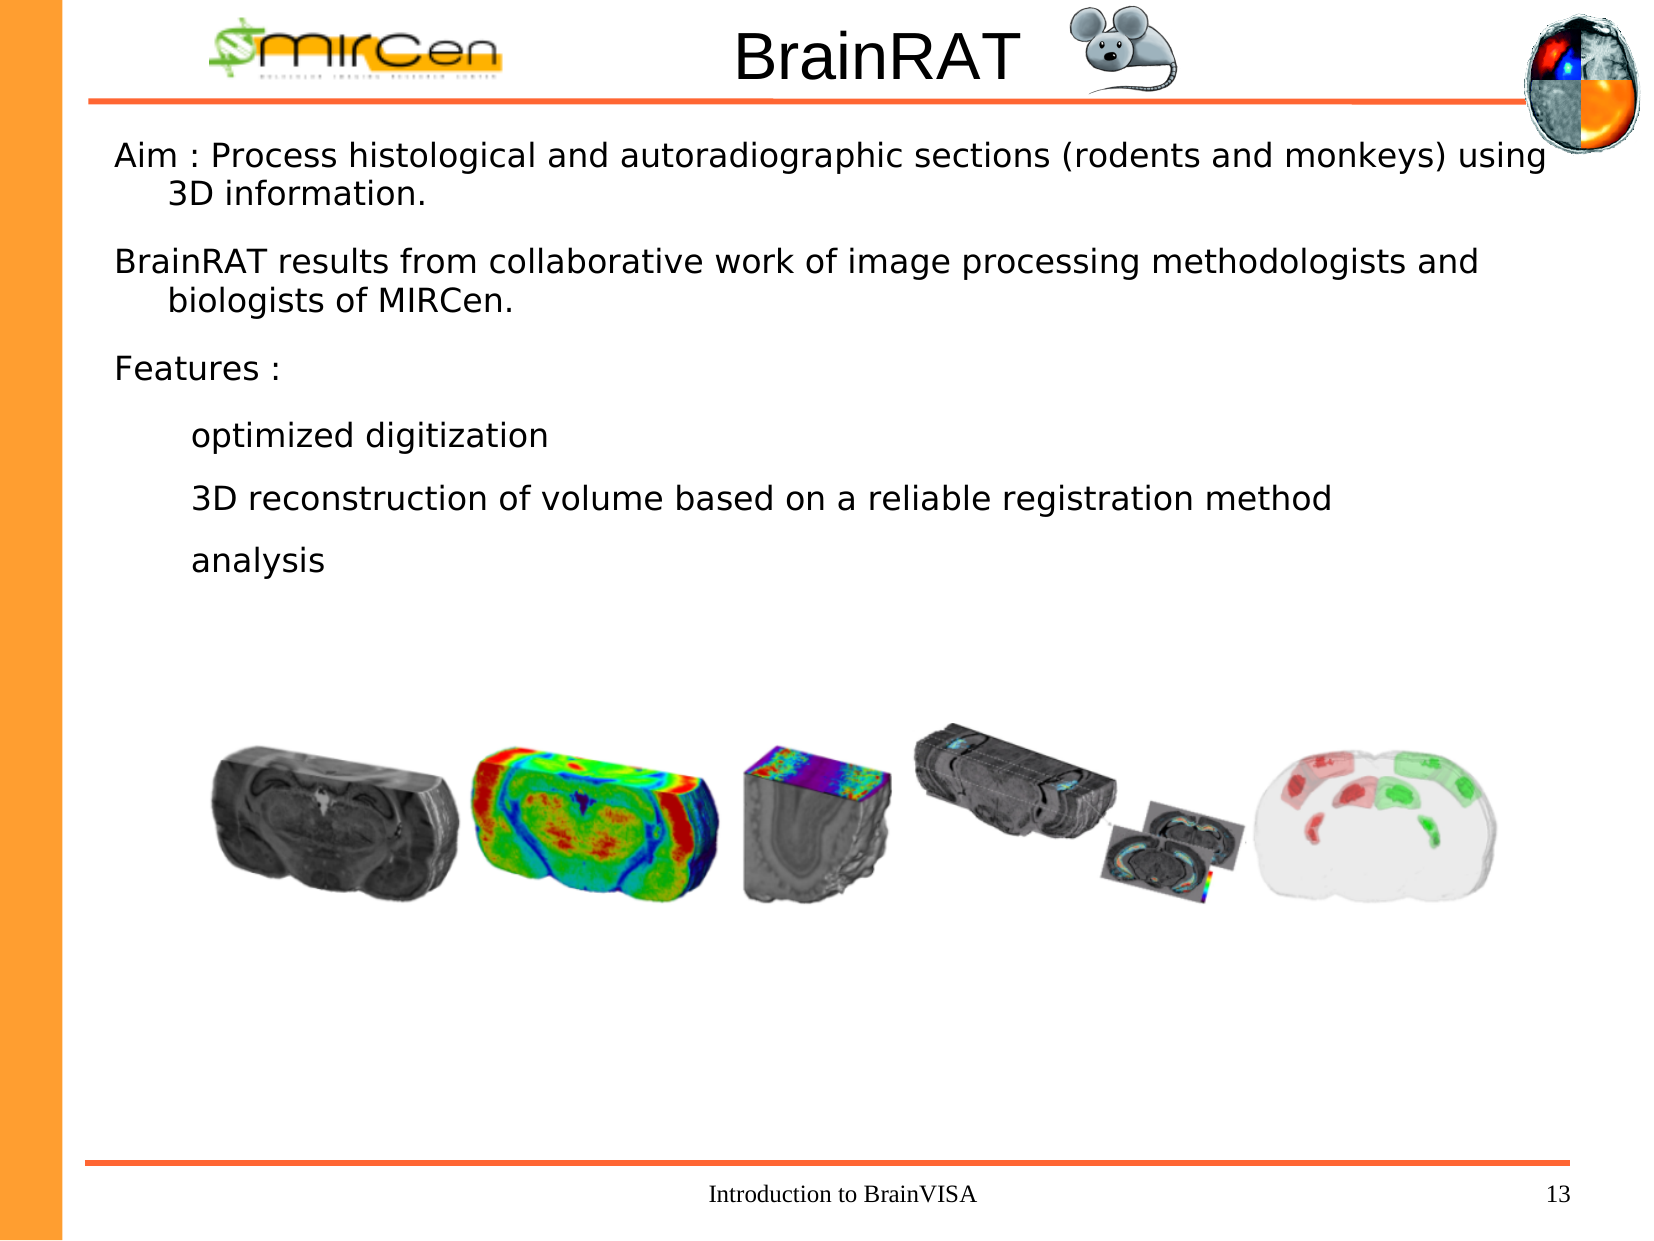

# BrainRAT
Aim : Process histological and autoradiographic sections (rodents and monkeys) using 3D information.
BrainRAT results from collaborative work of image processing methodologists and biologists of MIRCen.
Features :
optimized digitization
3D reconstruction of volume based on a reliable registration method
analysis
Introduction to BrainVISA
13